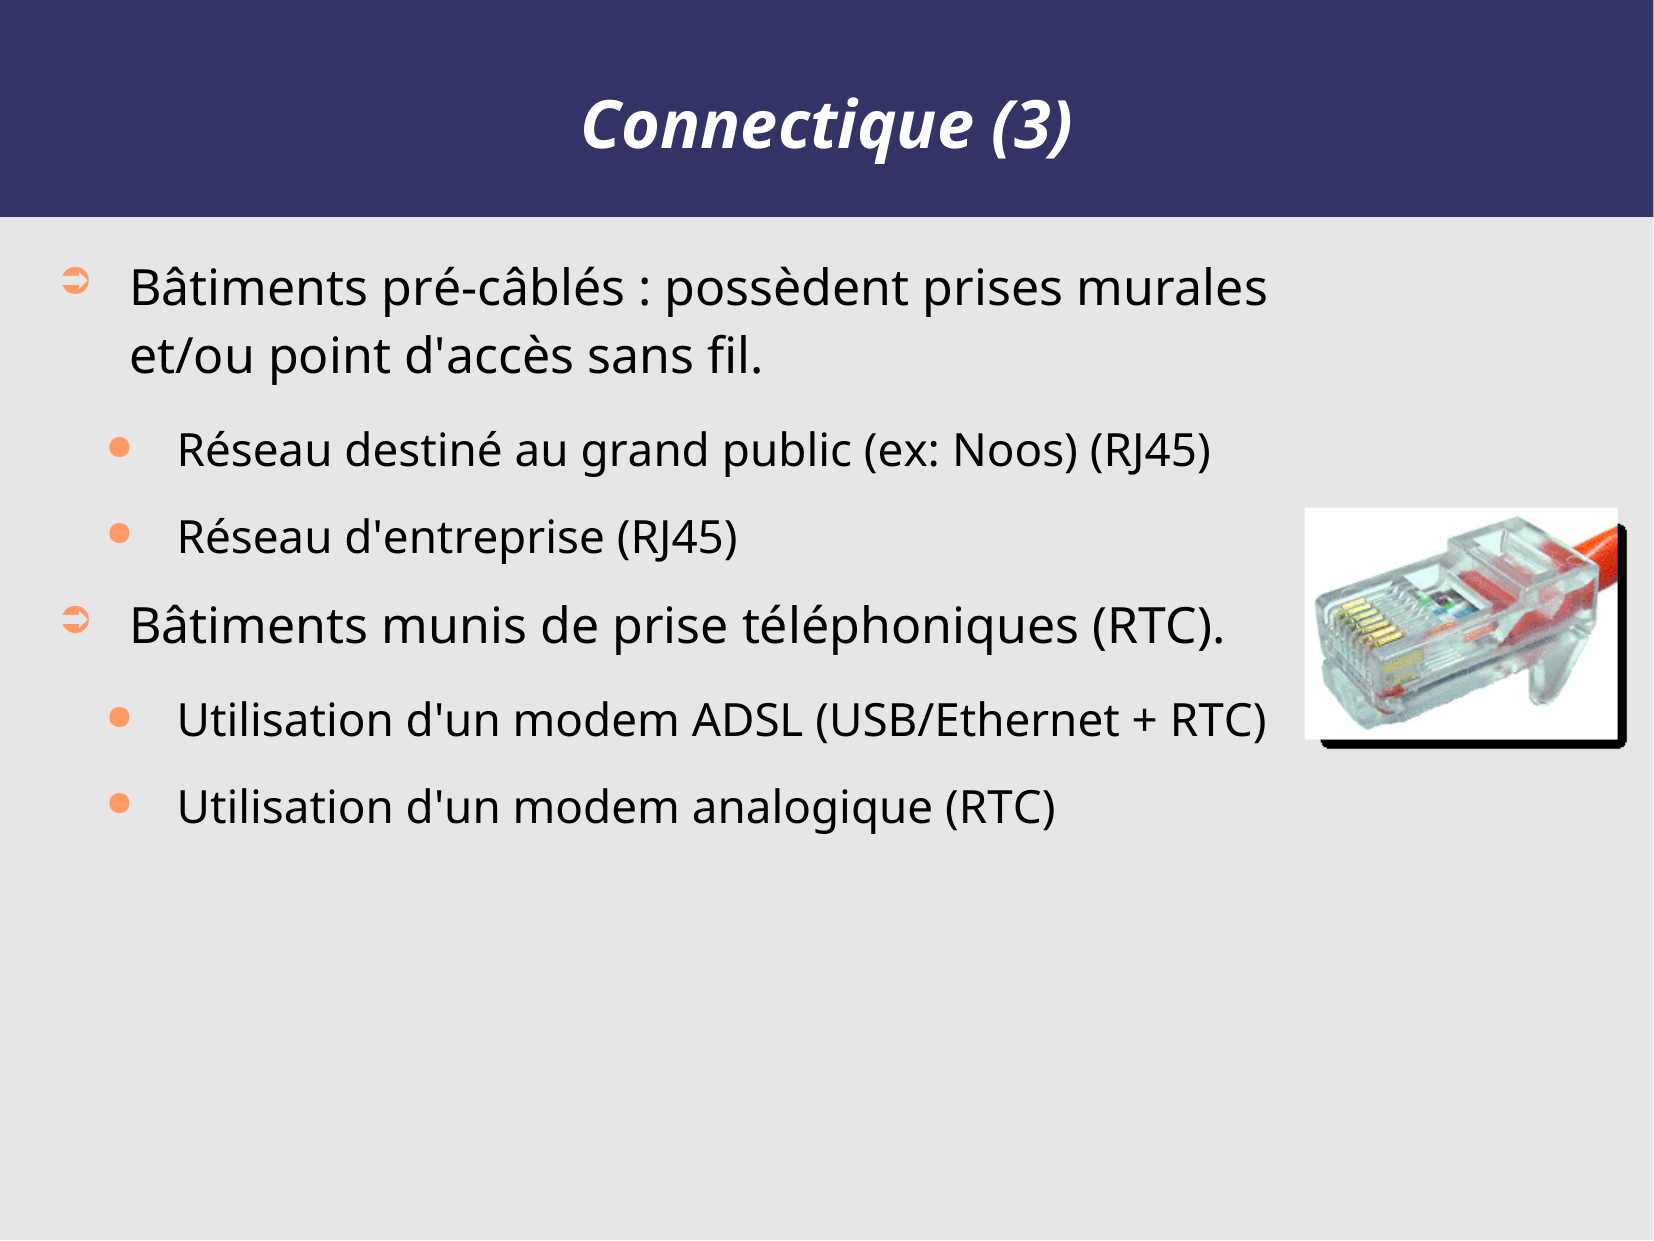

# Connectique (3)
Bâtiments pré-câblés : possèdent prises murales et/ou point d'accès sans fil.
Réseau destiné au grand public (ex: Noos) (RJ45)
Réseau d'entreprise (RJ45)
Bâtiments munis de prise téléphoniques (RTC).
Utilisation d'un modem ADSL (USB/Ethernet + RTC)
Utilisation d'un modem analogique (RTC)